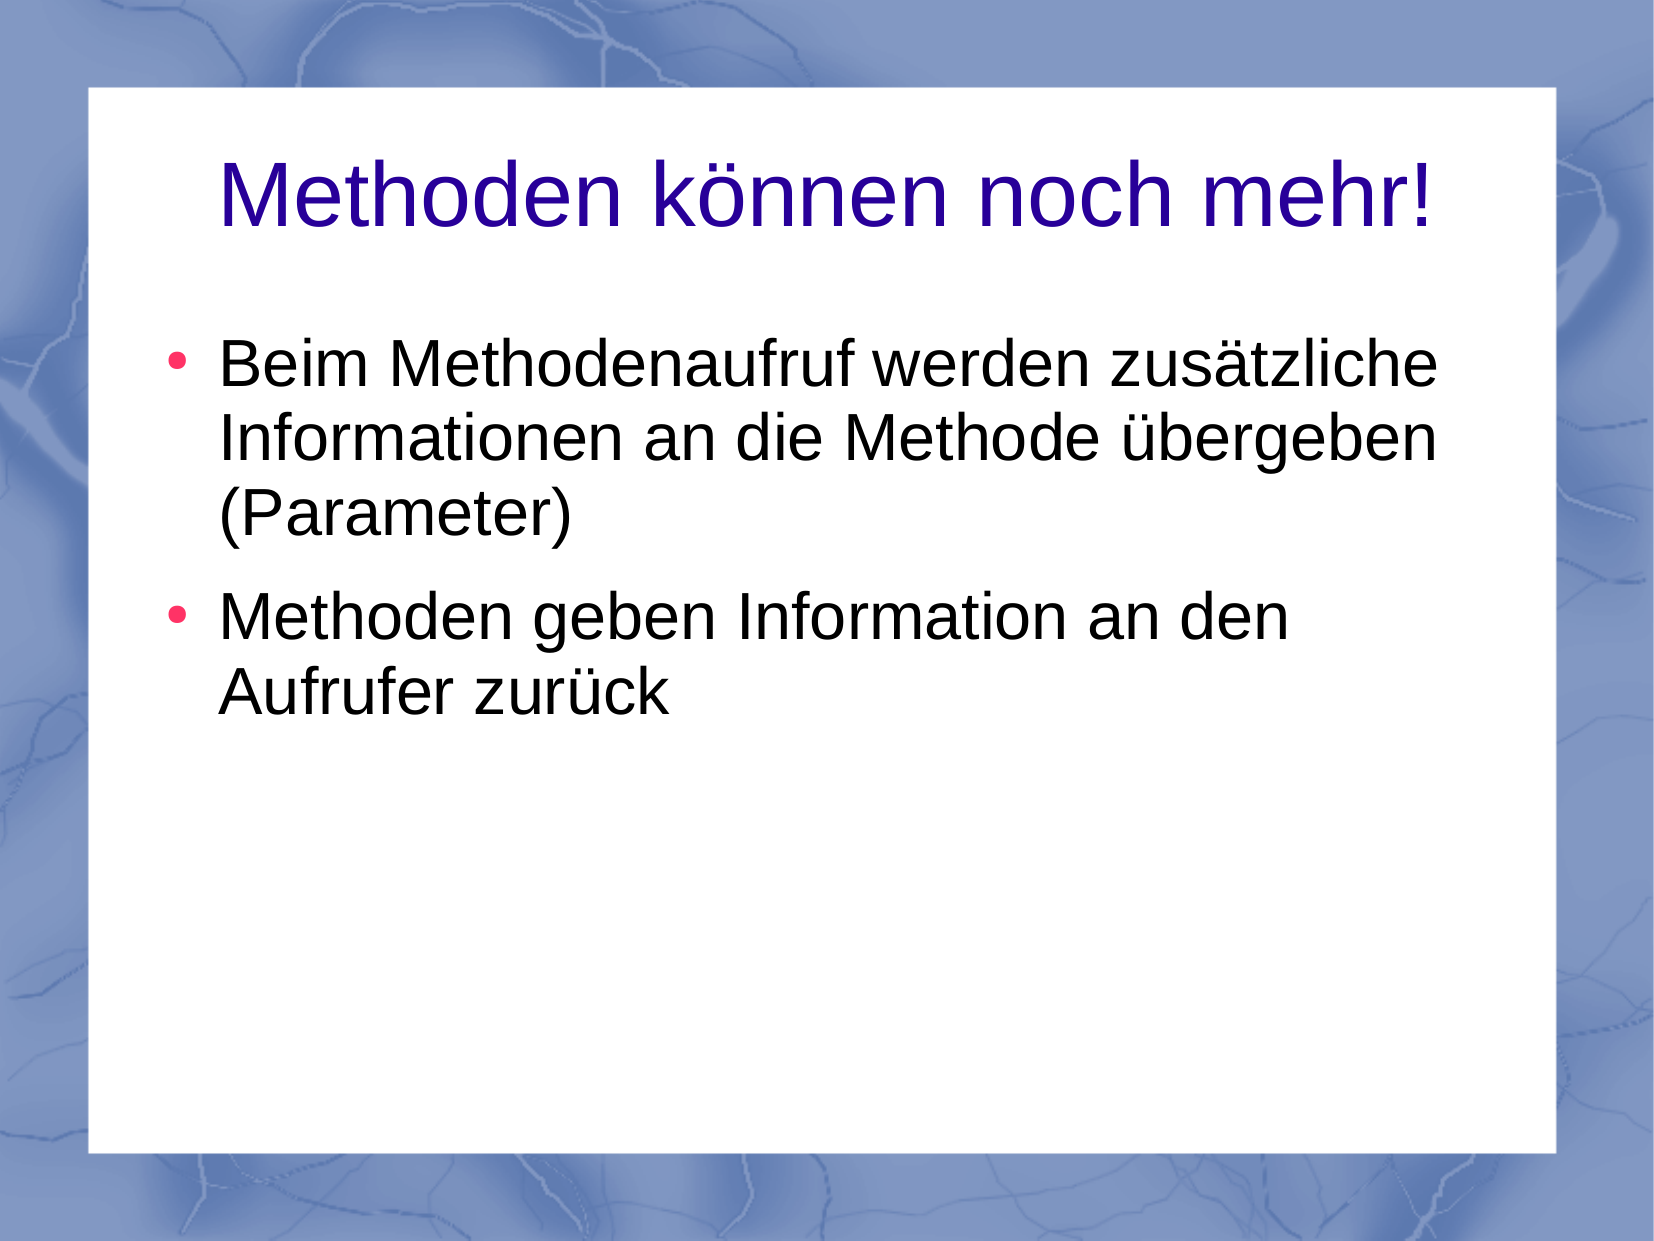

# Methoden können noch mehr!
Beim Methodenaufruf werden zusätzliche Informationen an die Methode übergeben (Parameter)
Methoden geben Information an den Aufrufer zurück